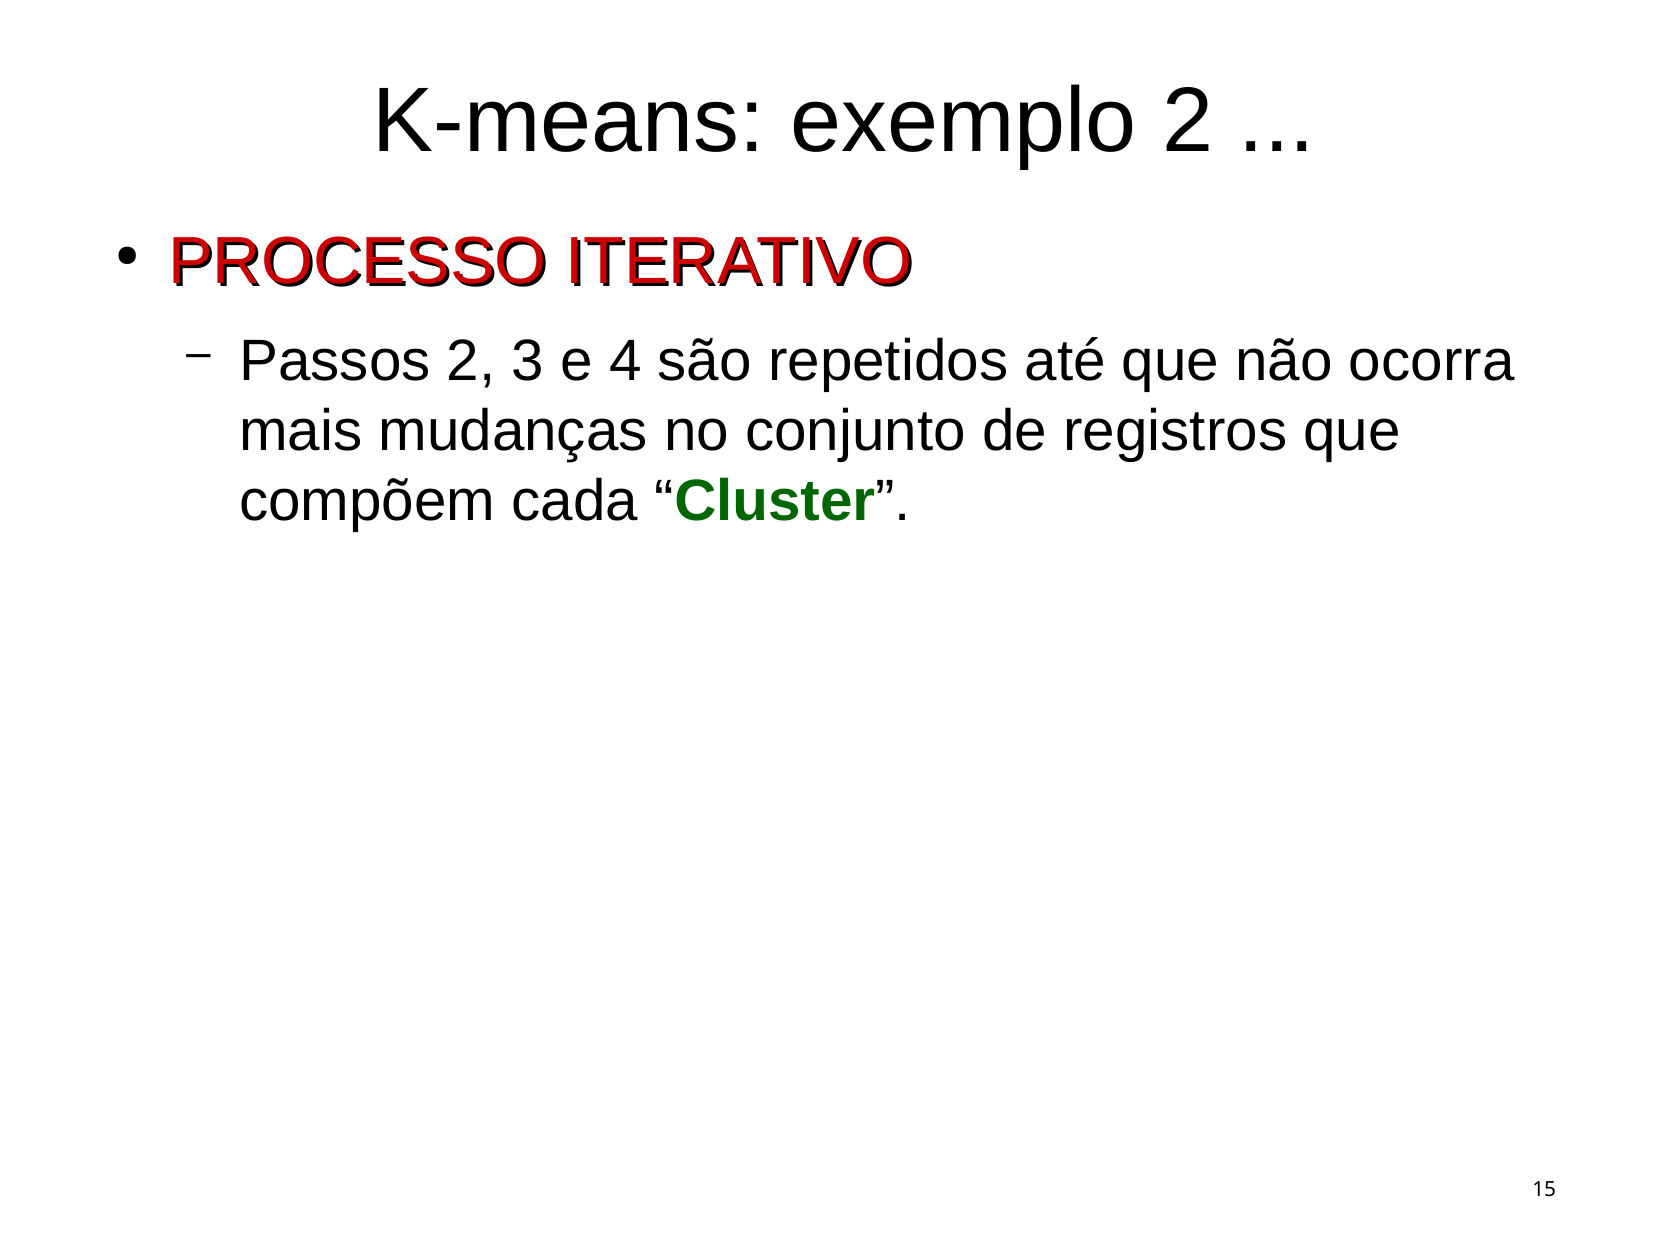

# K-means: exemplo 2 ...
PROCESSO ITERATIVO
Passos 2, 3 e 4 são repetidos até que não ocorra mais mudanças no conjunto de registros que compõem cada “Cluster”.